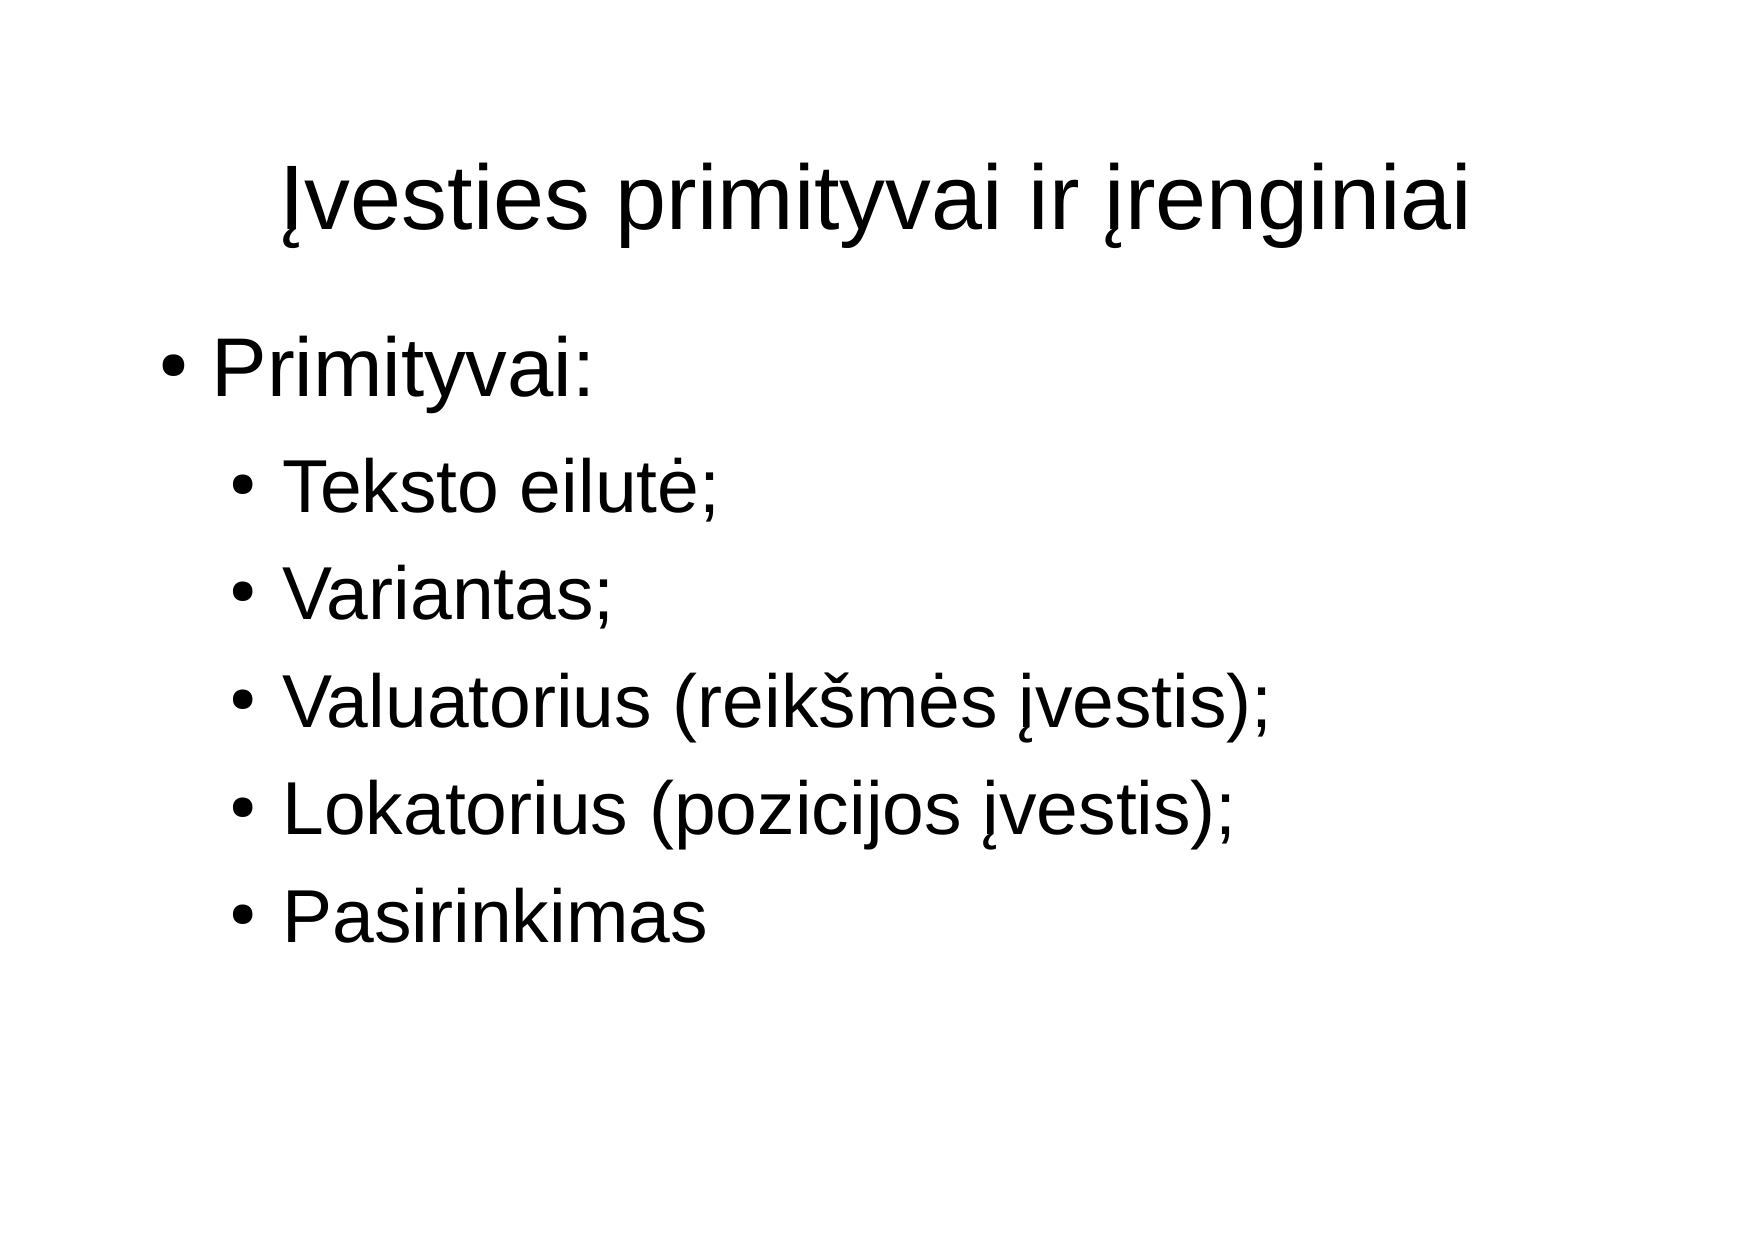

# Įvesties primityvai ir įrenginiai
Primityvai:
Teksto eilutė;
Variantas;
Valuatorius (reikšmės įvestis);
Lokatorius (pozicijos įvestis);
Pasirinkimas